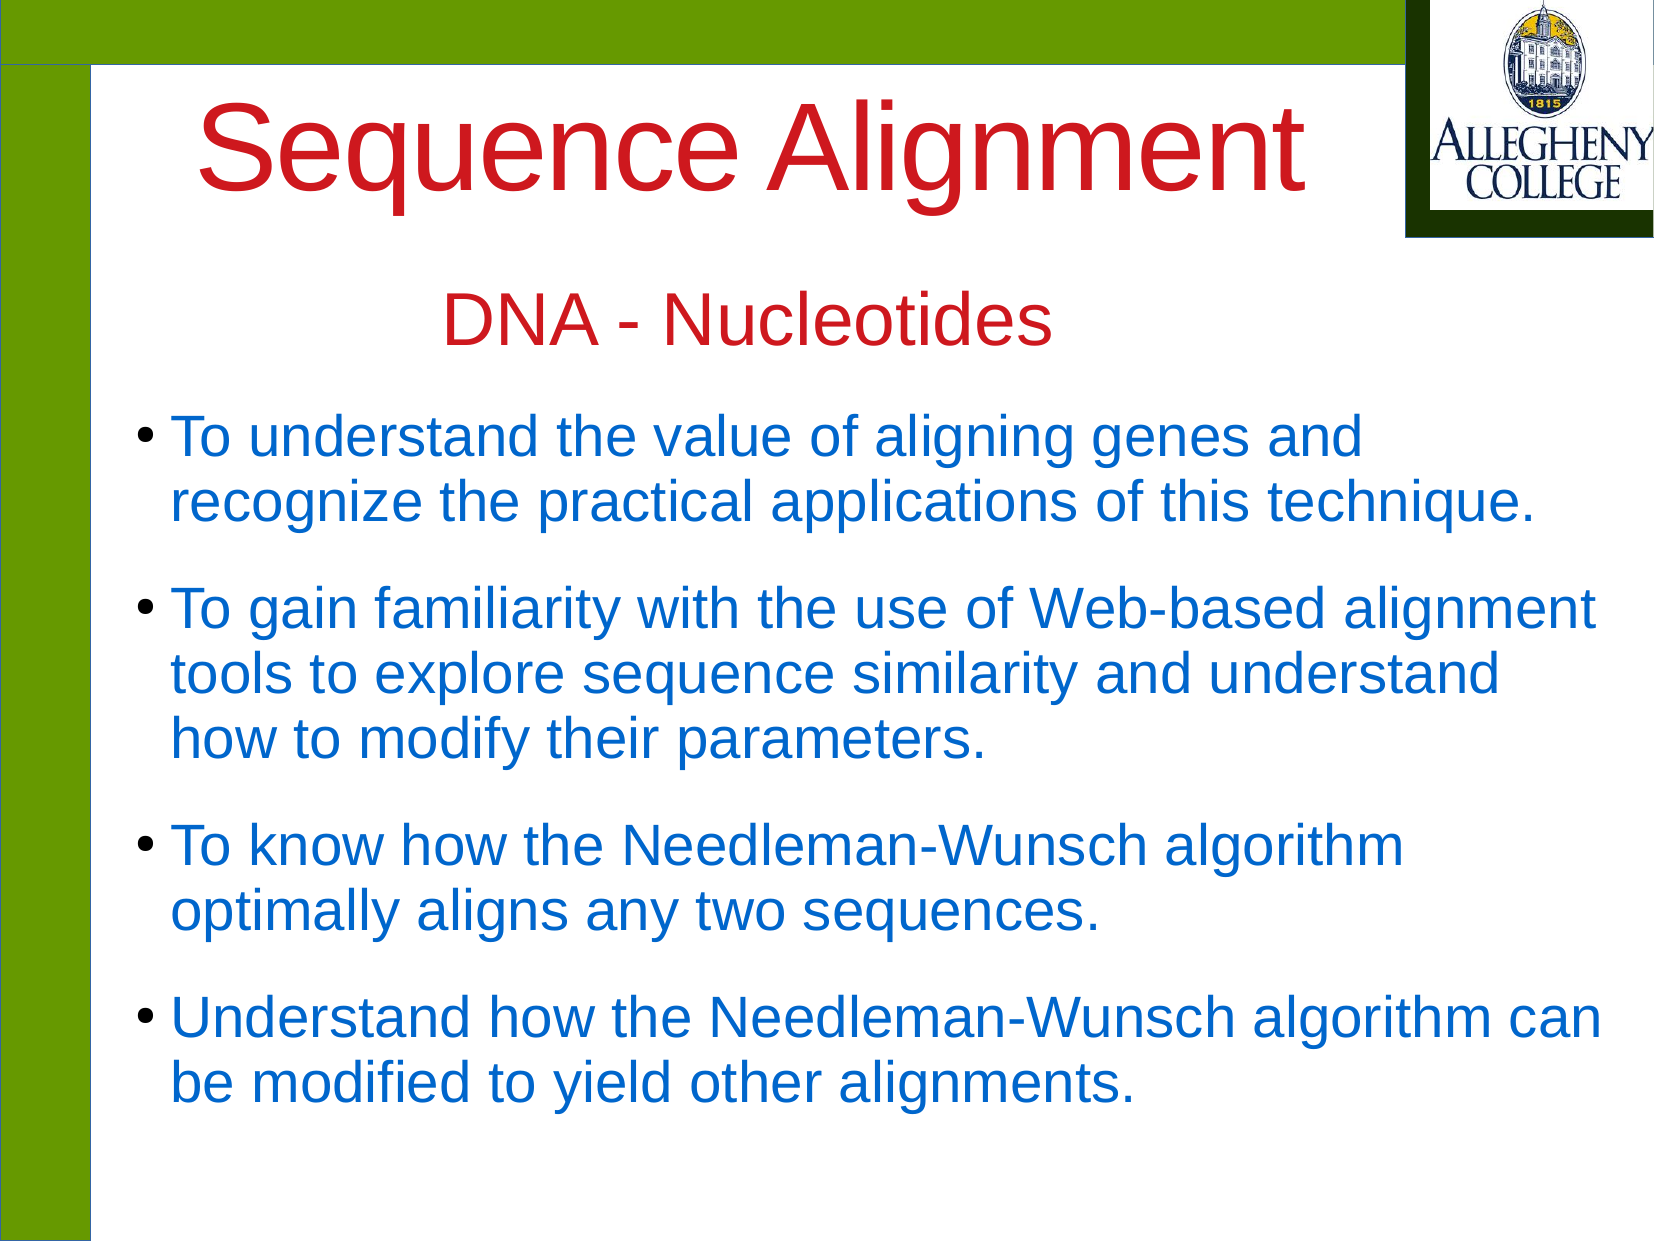

Sequence Alignment
DNA - Nucleotides
To understand the value of aligning genes and recognize the practical applications of this technique.
To gain familiarity with the use of Web-based alignment tools to explore sequence similarity and understand how to modify their parameters.
To know how the Needleman-Wunsch algorithm optimally aligns any two sequences.
Understand how the Needleman-Wunsch algorithm can be modified to yield other alignments.